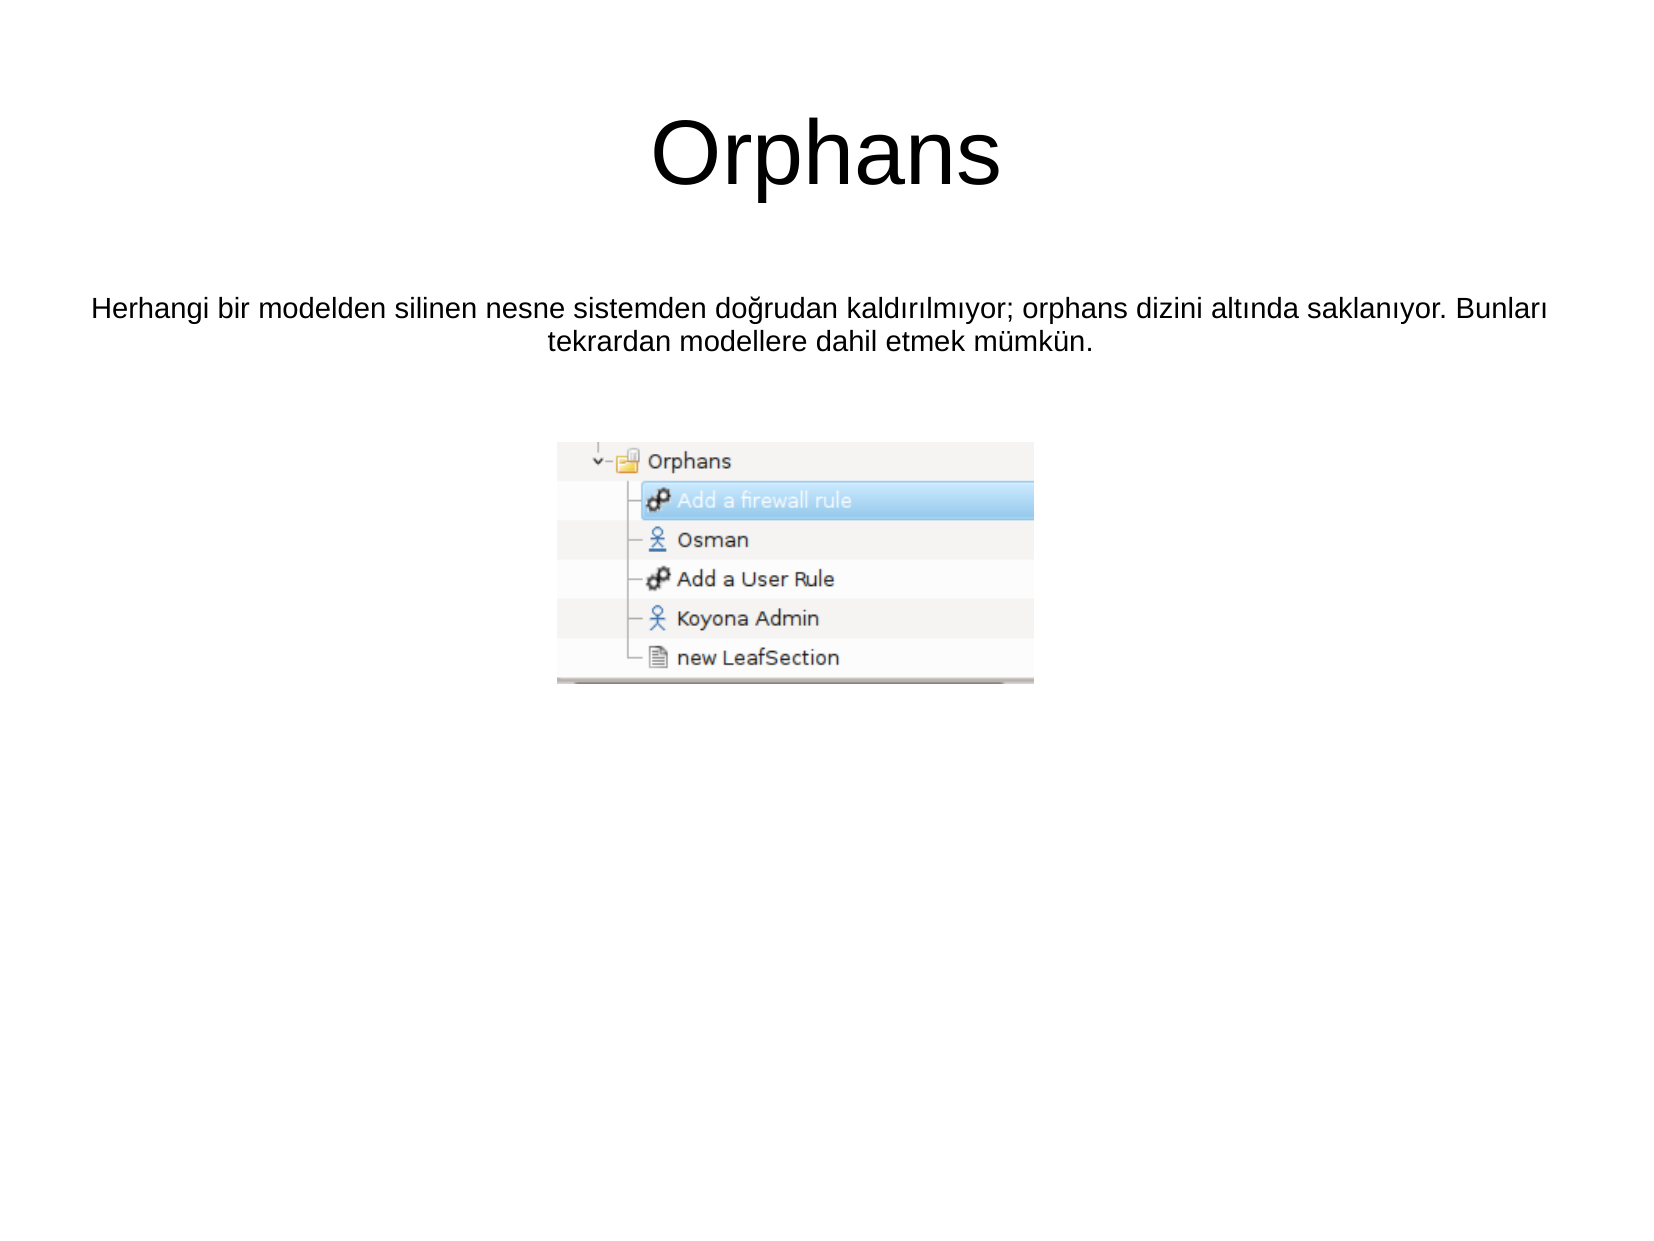

# Orphans
Herhangi bir modelden silinen nesne sistemden doğrudan kaldırılmıyor; orphans dizini altında saklanıyor. Bunları tekrardan modellere dahil etmek mümkün.